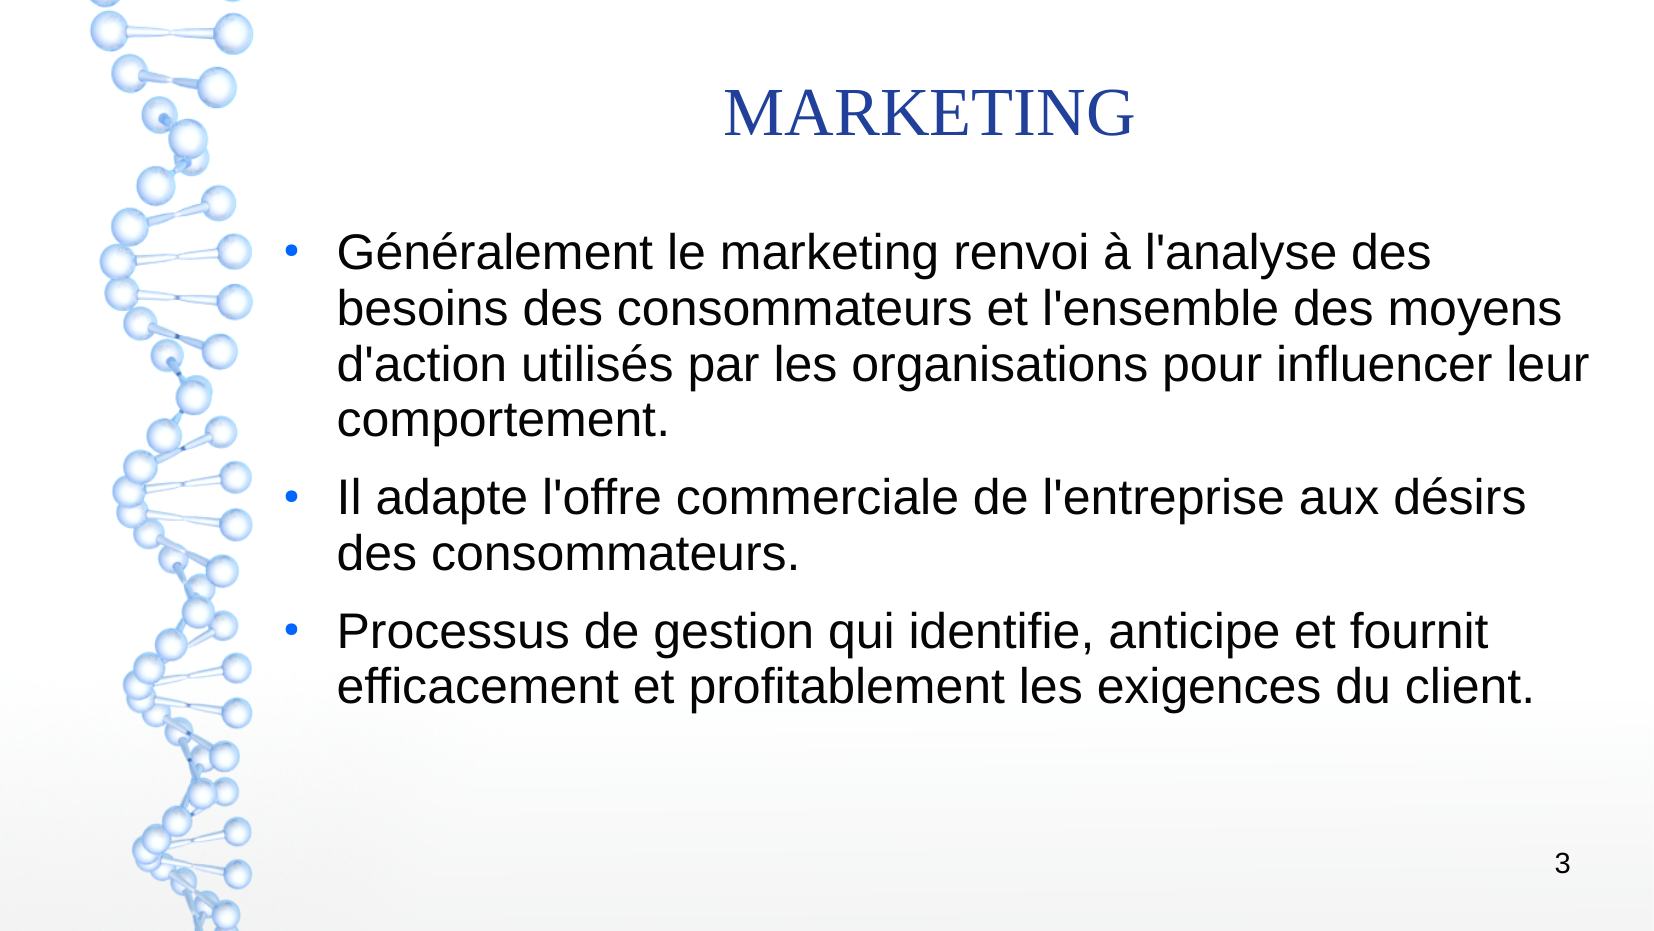

# MARKETING
Généralement le marketing renvoi à l'analyse des besoins des consommateurs et l'ensemble des moyens d'action utilisés par les organisations pour influencer leur comportement.
Il adapte l'offre commerciale de l'entreprise aux désirs des consommateurs.
Processus de gestion qui identifie, anticipe et fournit efficacement et profitablement les exigences du client.
3